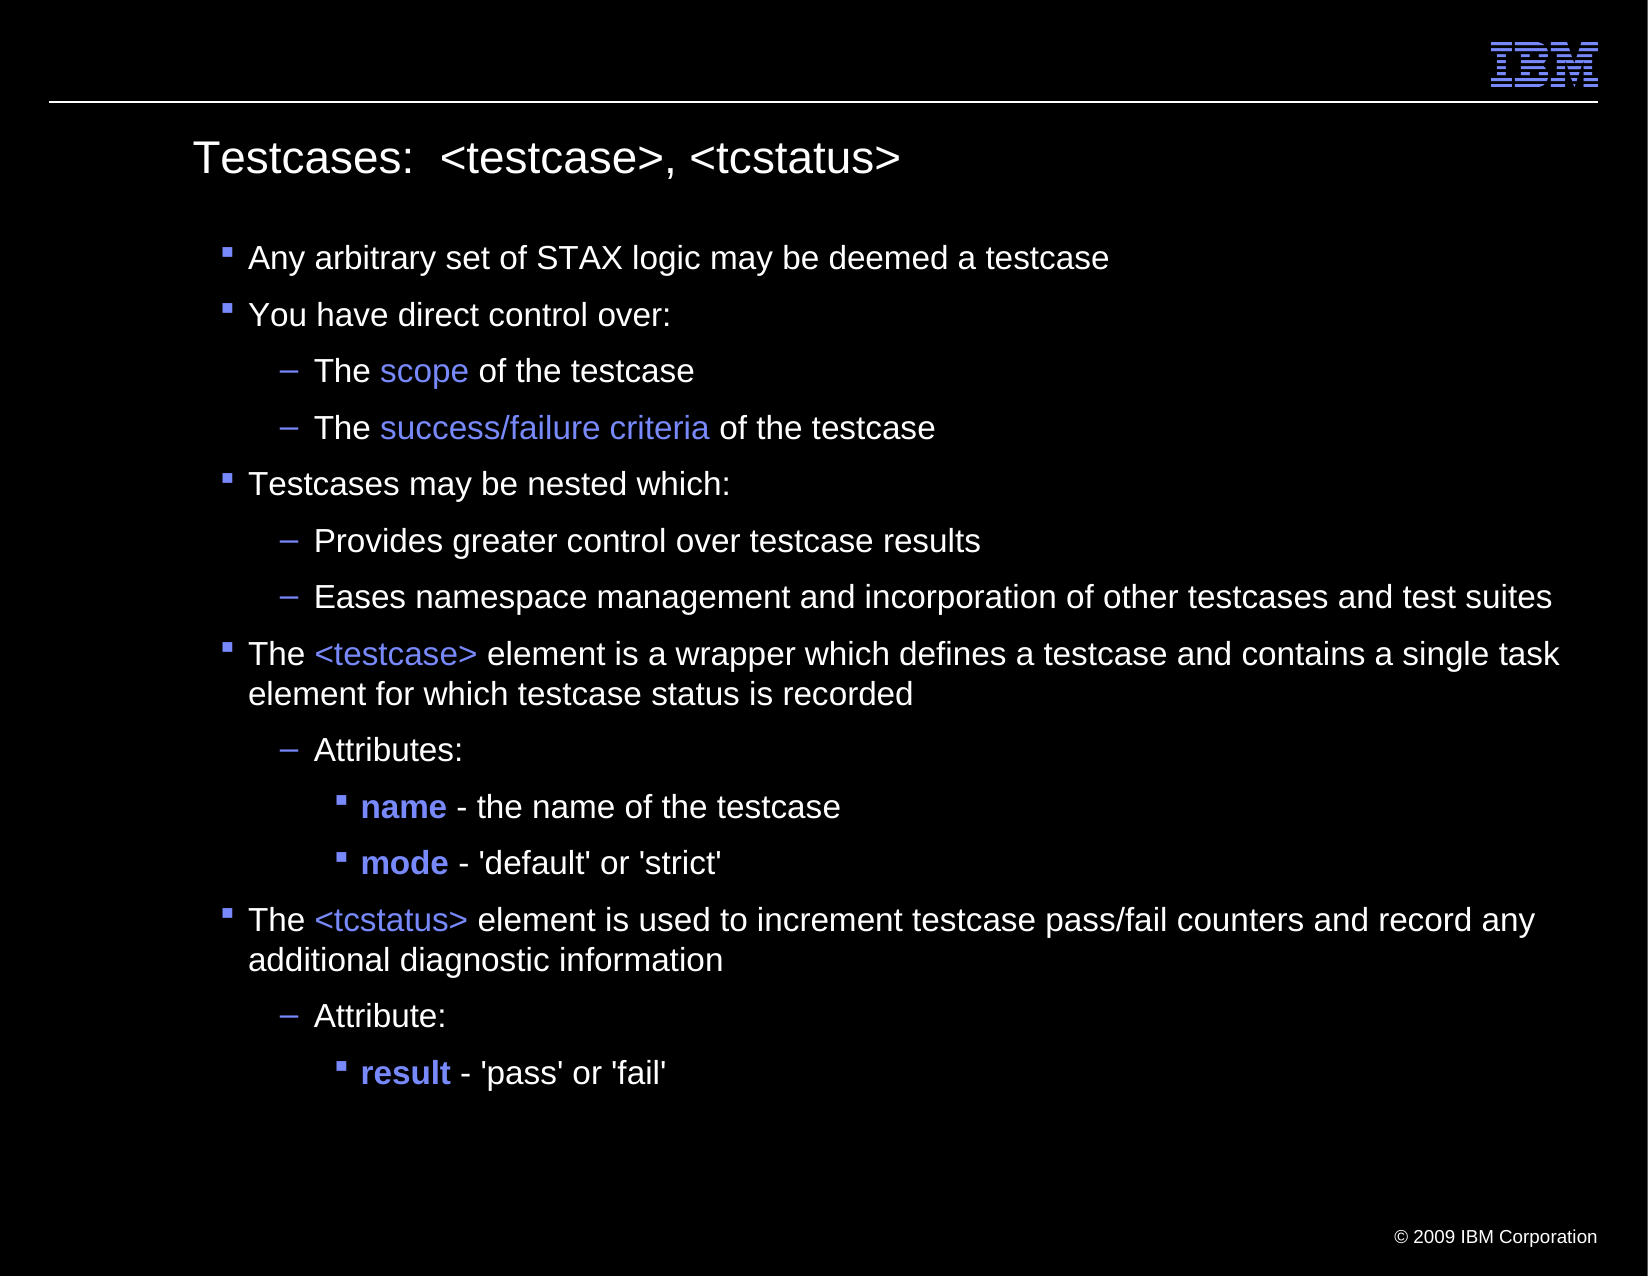

# Testcases: <testcase>, <tcstatus>
Any arbitrary set of STAX logic may be deemed a testcase
You have direct control over:
The scope of the testcase
The success/failure criteria of the testcase
Testcases may be nested which:
Provides greater control over testcase results
Eases namespace management and incorporation of other testcases and test suites
The <testcase> element is a wrapper which defines a testcase and contains a single task element for which testcase status is recorded
Attributes:
name - the name of the testcase
mode - 'default' or 'strict'
The <tcstatus> element is used to increment testcase pass/fail counters and record any additional diagnostic information
Attribute:
result - 'pass' or 'fail'